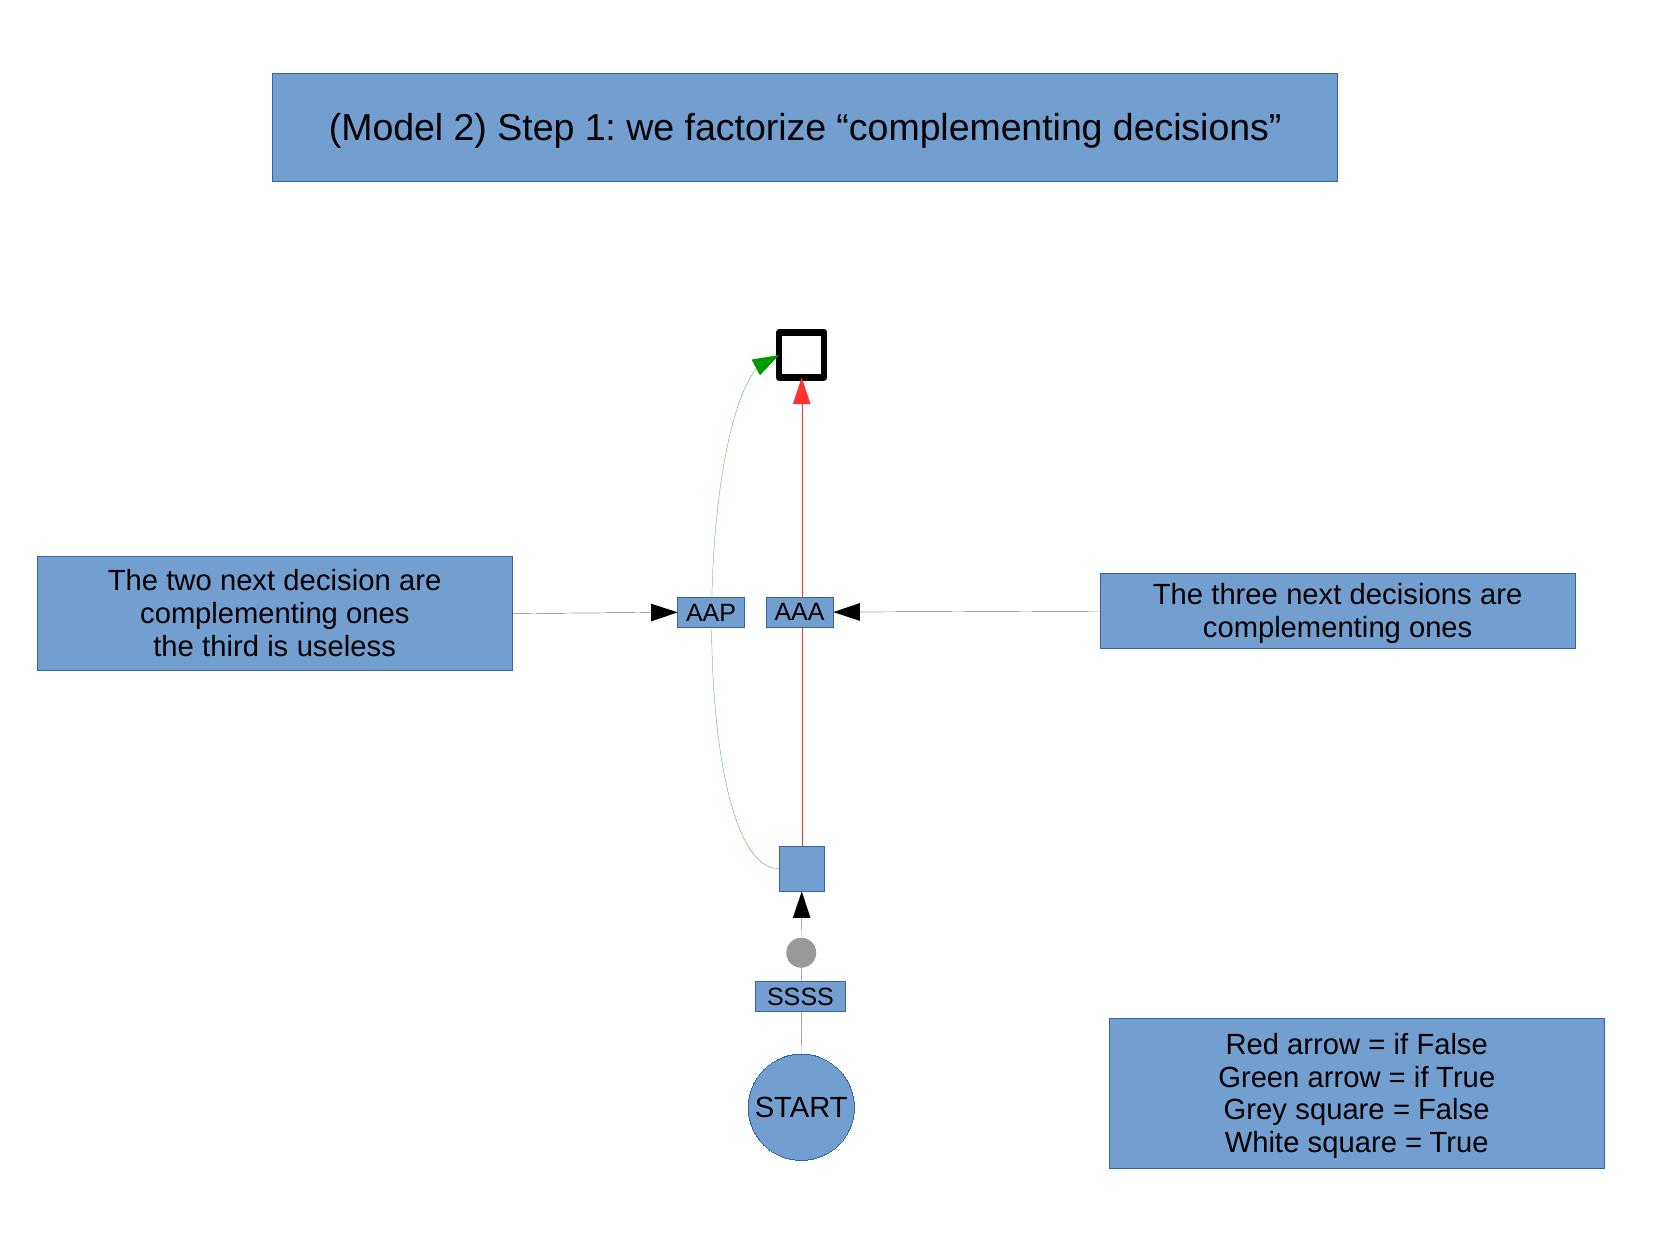

(Modele 2) Etape 3 : on fait remonter les “decisions inversantes”
(Model 2) Step 1: we factorize “complementing decisions”
The two next decision are
complementing ones
the third is useless
The three next decisions are
complementing ones
AAA
AAP
SSSS
Fleche rouge = le chemin de gauche
Fleche verte = le chemin de droite
Porte grise = Tu meurt
Porte blanche = Tu survis
Fleche rouge = le chemin de droite
Fleche verte = le chemin de gauche
Porte grise = Tu meurt
Porte blanche = Tu survis
Red arrow = if False
Green arrow = if True
Grey square = False
White square = True
START